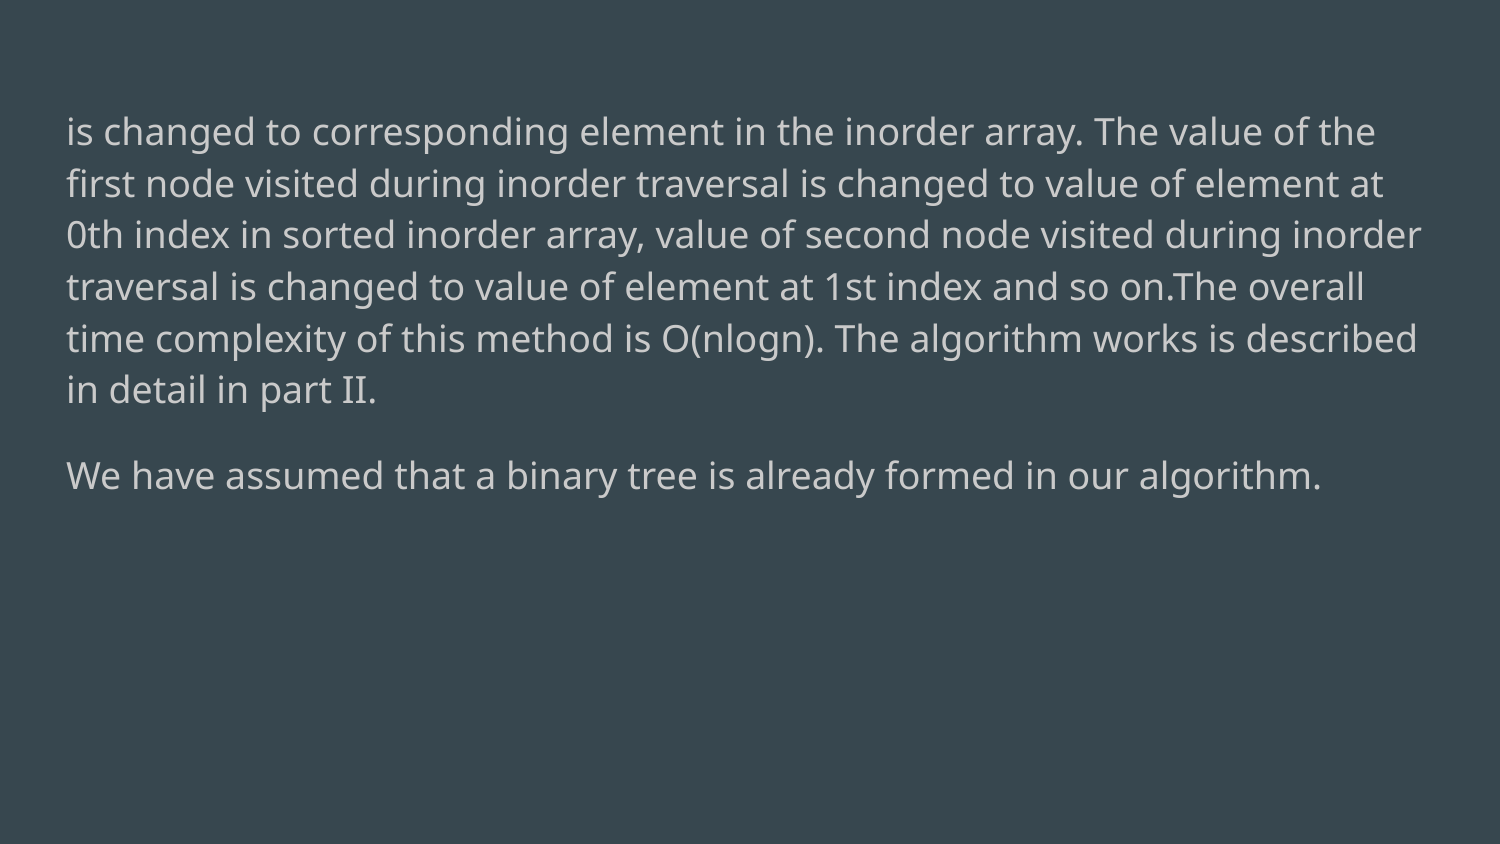

# is changed to corresponding element in the inorder array. The value of the first node visited during inorder traversal is changed to value of element at 0th index in sorted inorder array, value of second node visited during inorder traversal is changed to value of element at 1st index and so on.The overall time complexity of this method is O(nlogn). The algorithm works is described in detail in part II.
We have assumed that a binary tree is already formed in our algorithm.